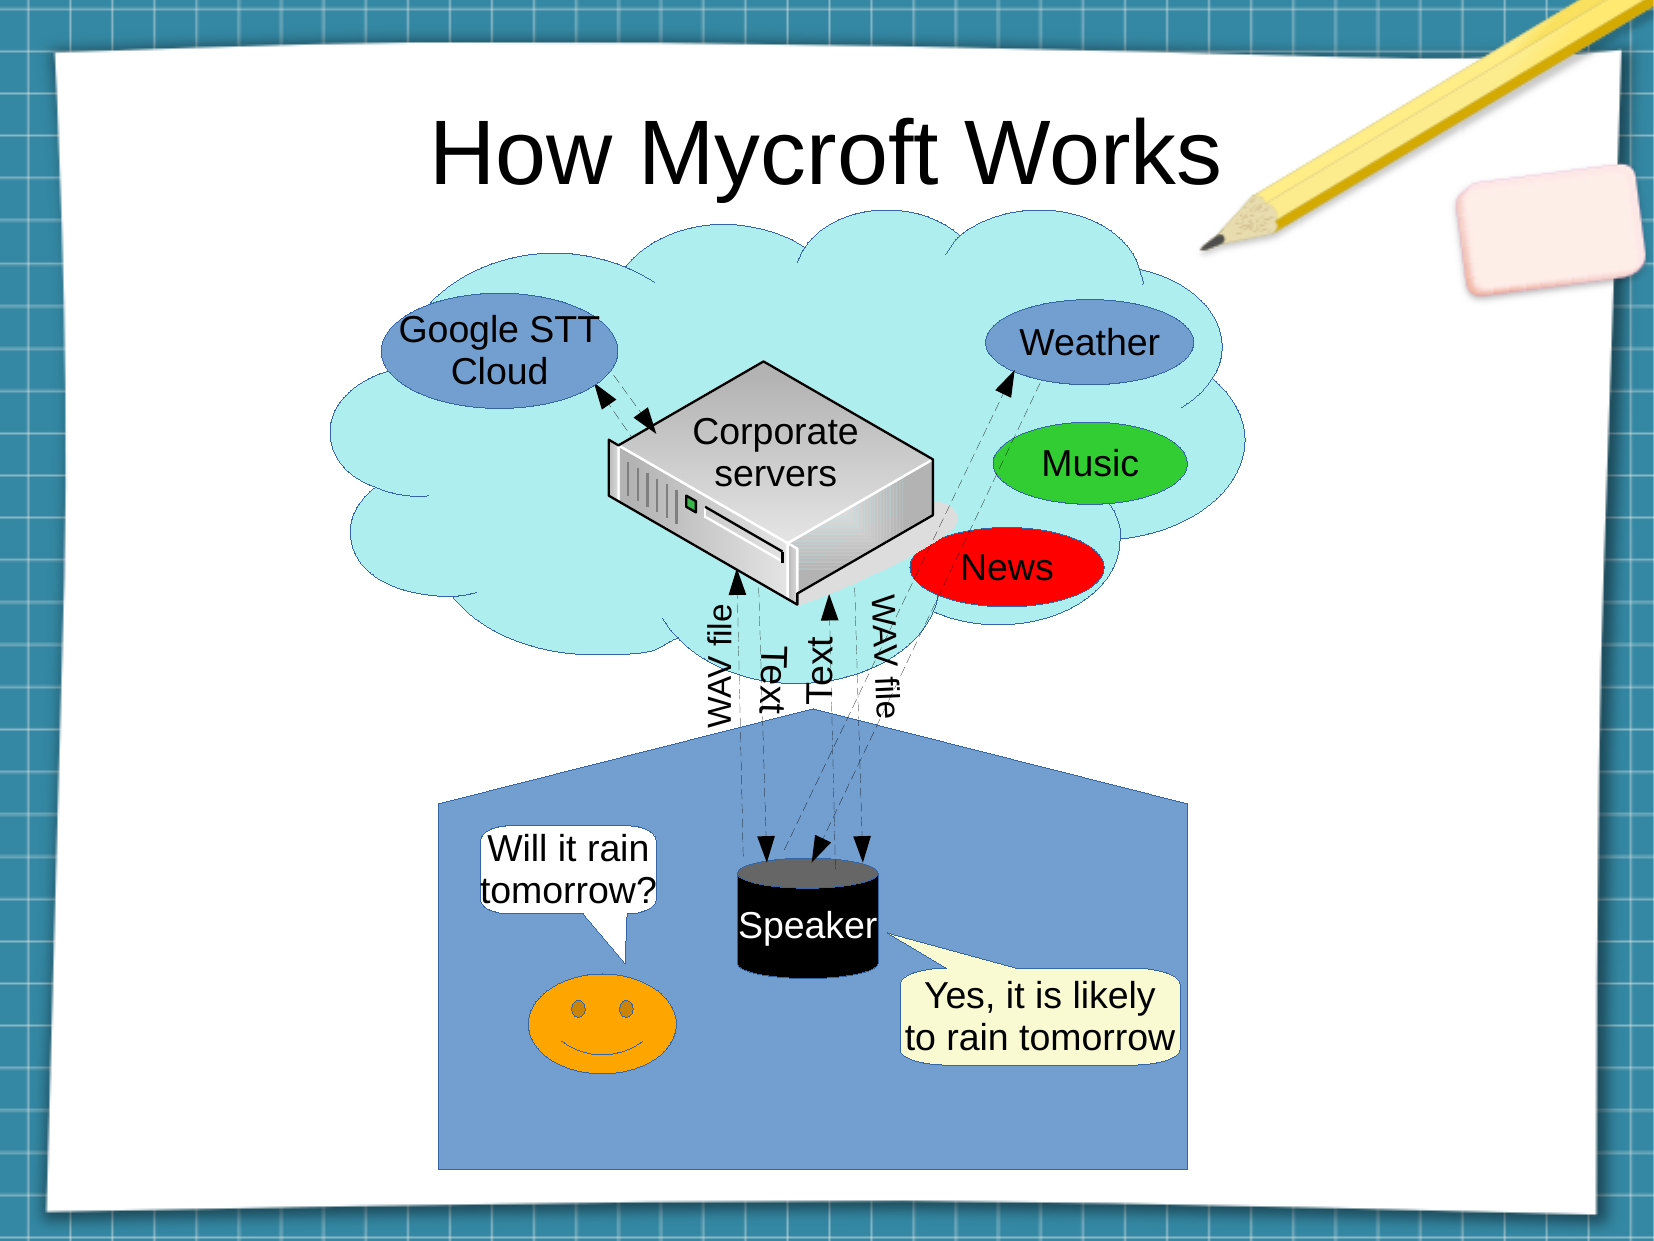

# How Mycroft Works
Google STT
Cloud
Weather
Corporate
servers
Music
News
WAV file
WAV file
Text
Text
Will it rain
tomorrow?
Speaker
Yes, it is likely
to rain tomorrow